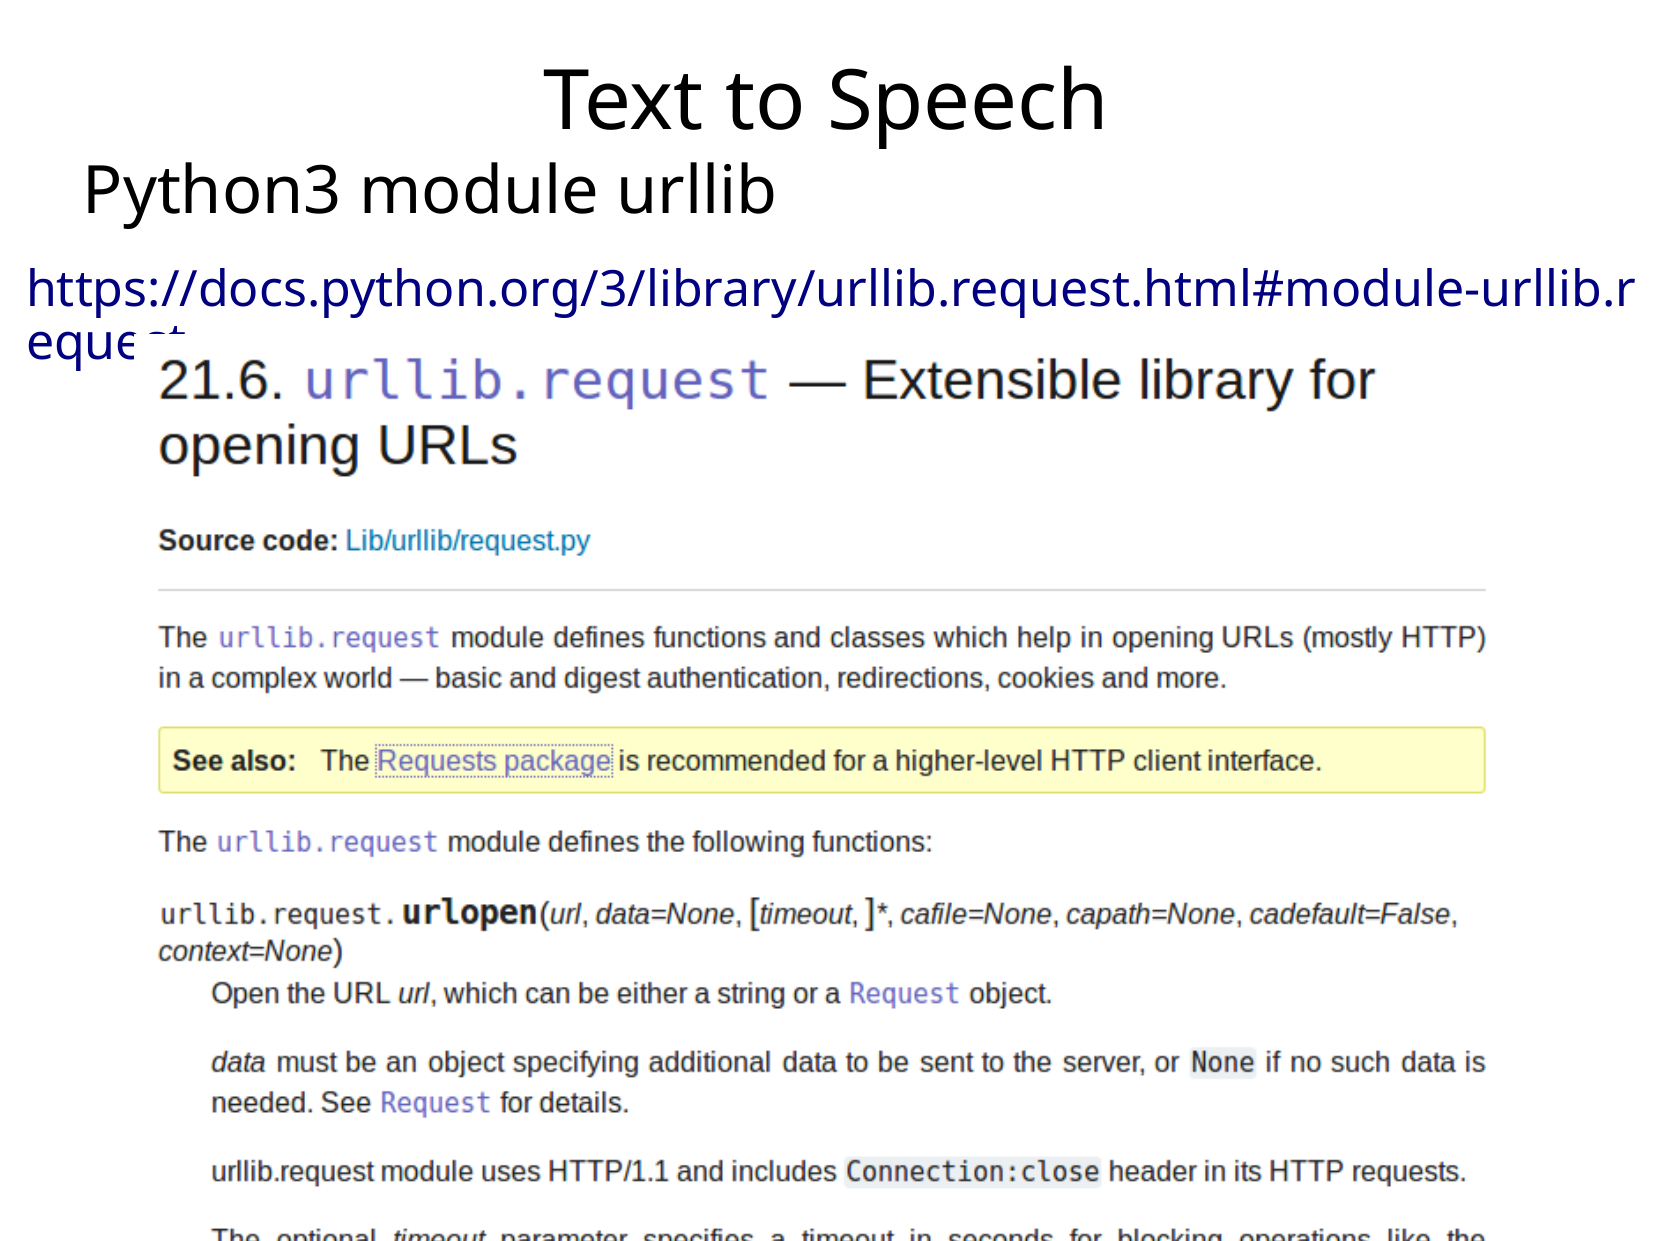

# Text to Speech
Python3 module urllib
https://docs.python.org/3/library/urllib.request.html#module-urllib.request